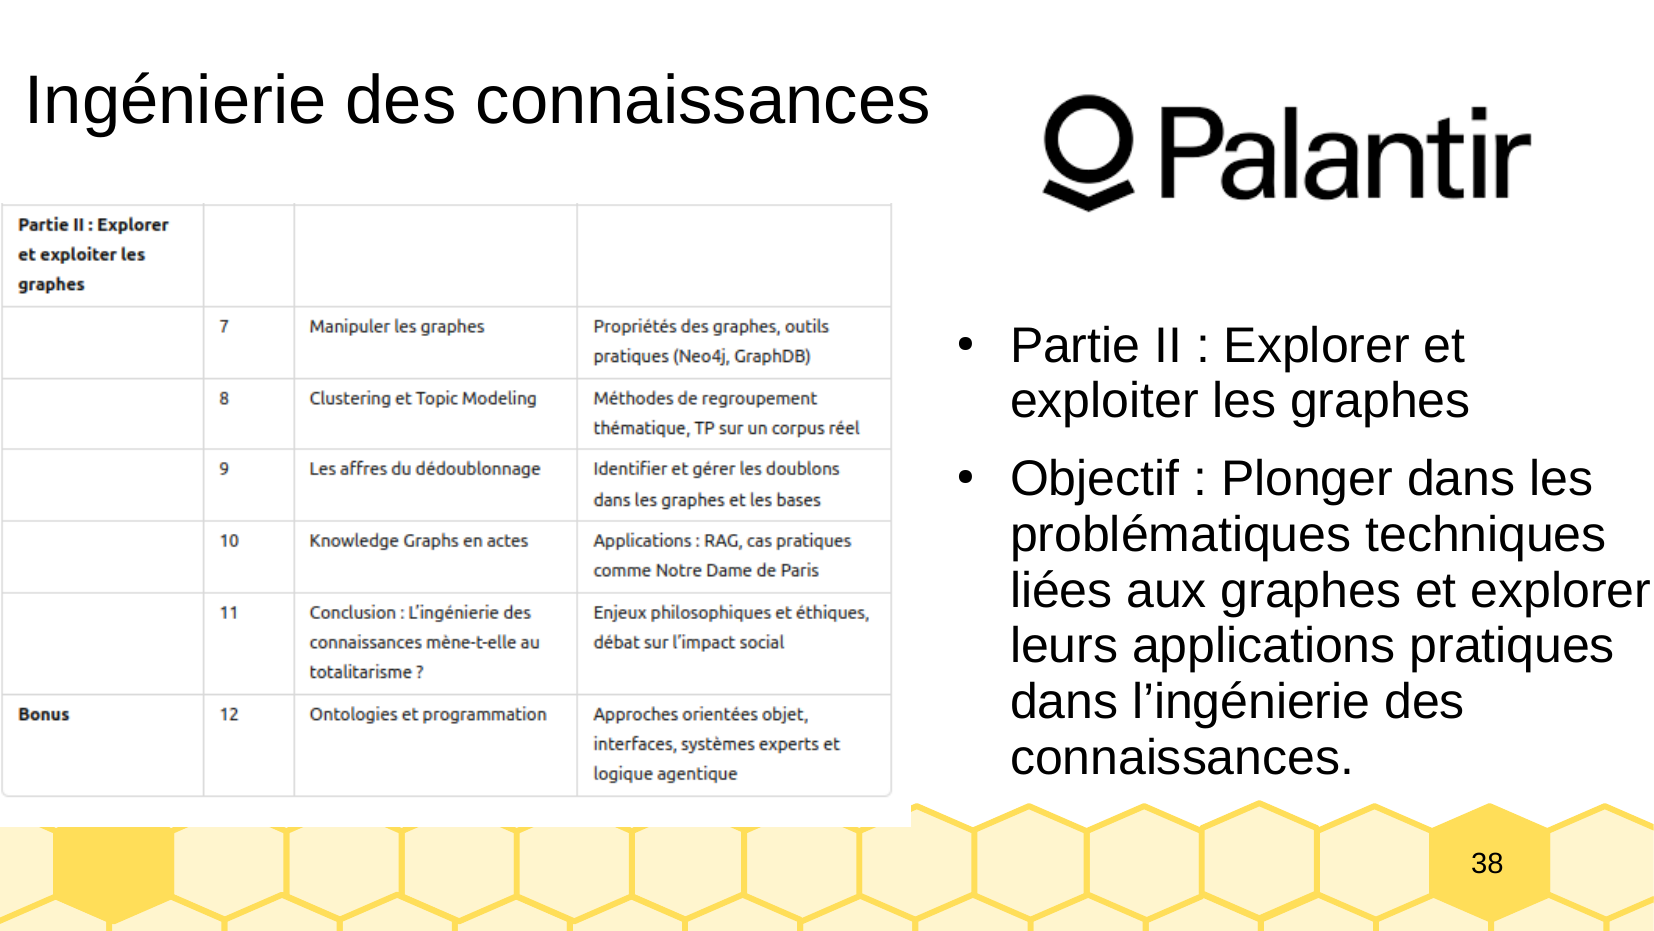

# Ingénierie des connaissances
Partie II : Explorer et exploiter les graphes
Objectif : Plonger dans les problématiques techniques liées aux graphes et explorer leurs applications pratiques dans l’ingénierie des connaissances.